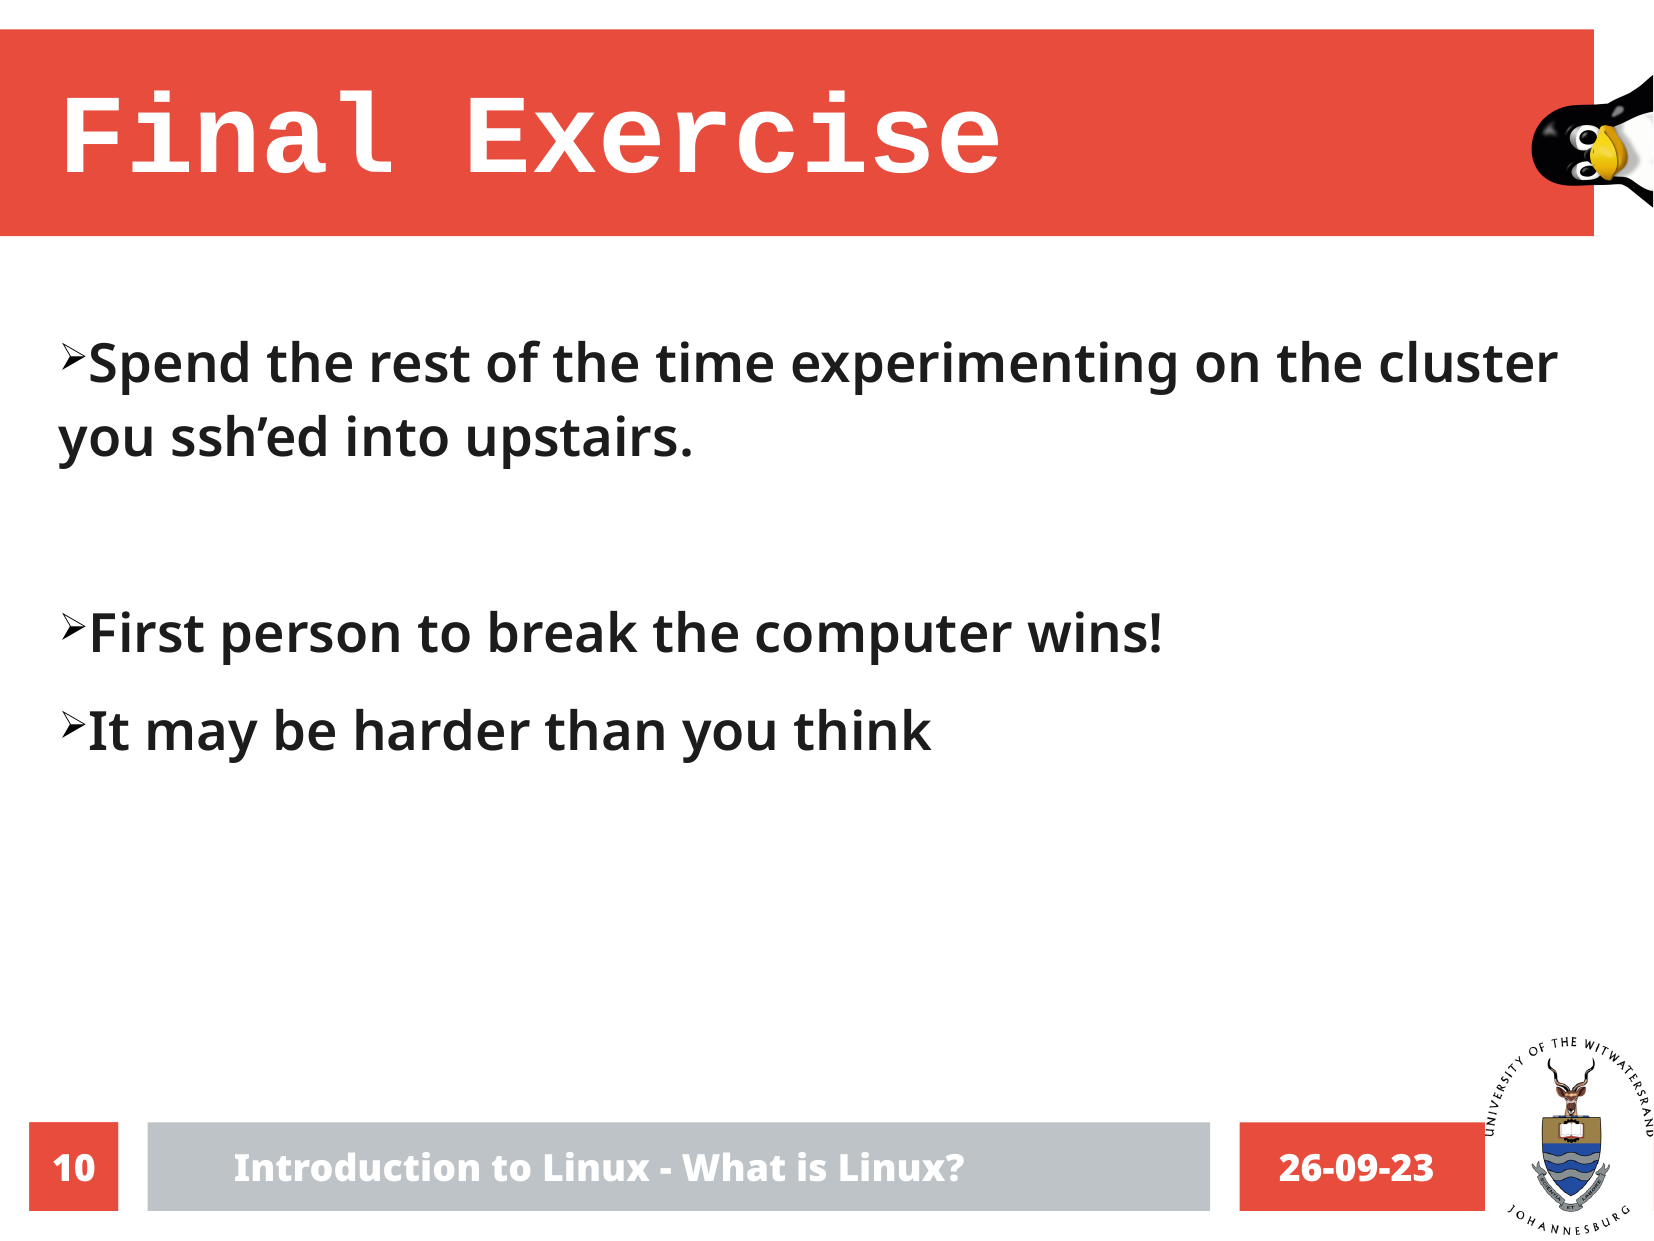

# Final Exercise
Spend the rest of the time experimenting on the cluster you ssh’ed into upstairs.
First person to break the computer wins!
It may be harder than you think
10
 Introduction to Linux - What is Linux?